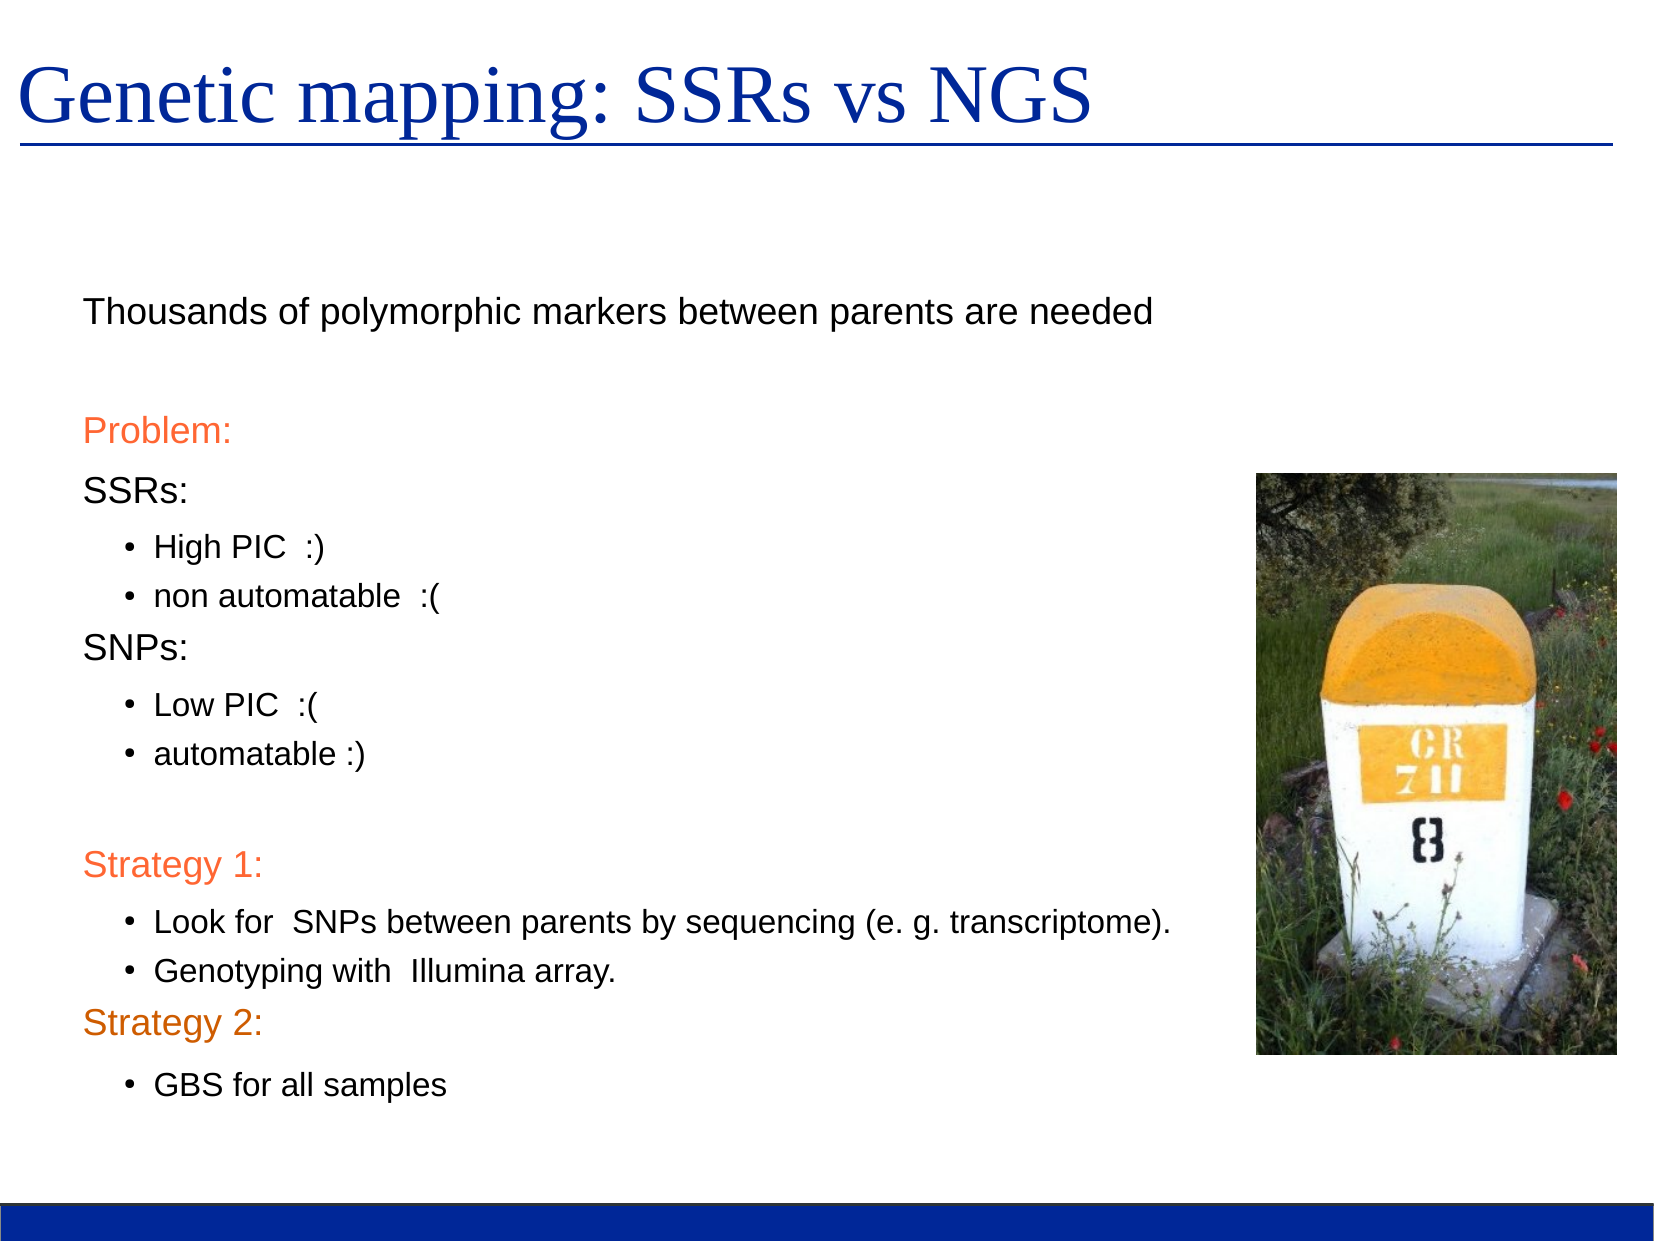

# Genetic mapping: SSRs vs NGS
Thousands of polymorphic markers between parents are needed
Problem:
SSRs:
High PIC :)
non automatable :(
SNPs:
Low PIC :(
automatable :)
Strategy 1:
Look for SNPs between parents by sequencing (e. g. transcriptome).
Genotyping with Illumina array.
Strategy 2:
GBS for all samples